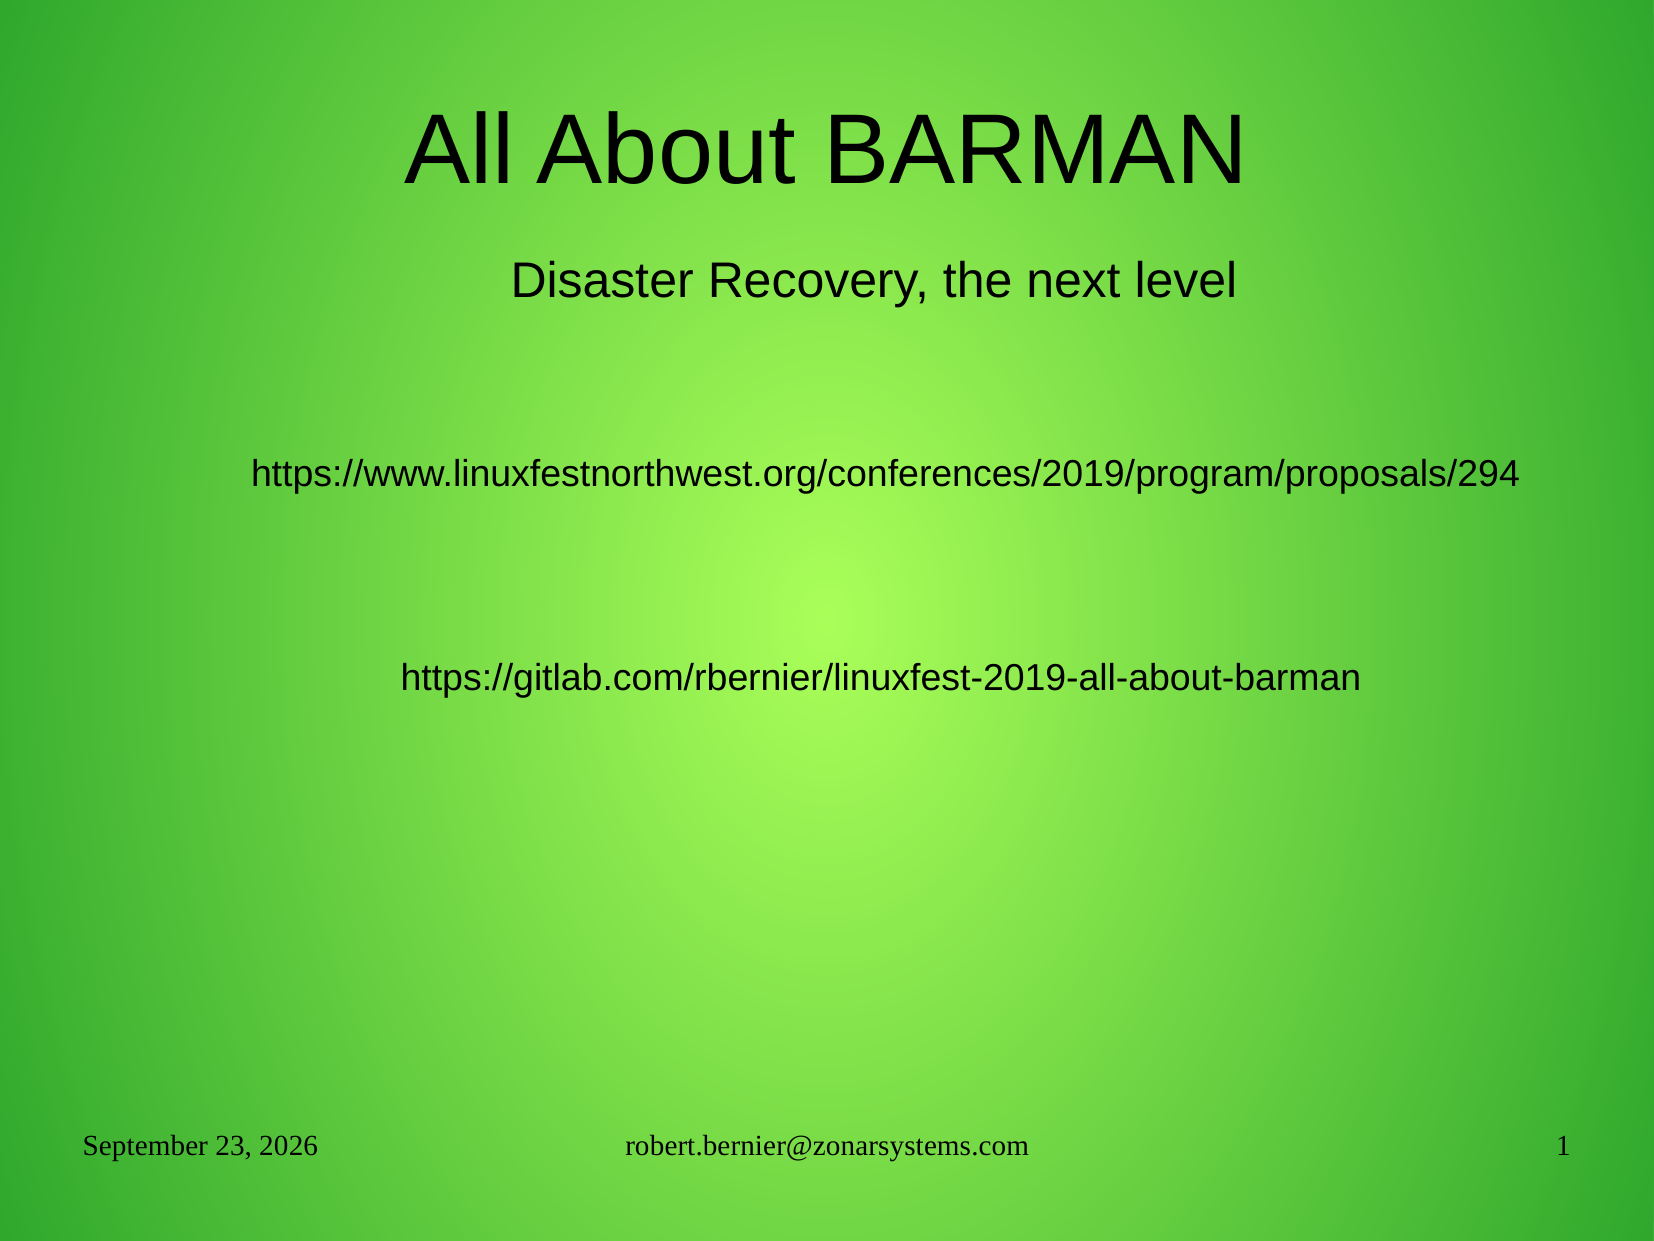

# All About BARMAN
Disaster Recovery, the next level
https://www.linuxfestnorthwest.org/conferences/2019/program/proposals/294
 https://gitlab.com/rbernier/linuxfest-2019-all-about-barman
robert.bernier@zonarsystems.com
1